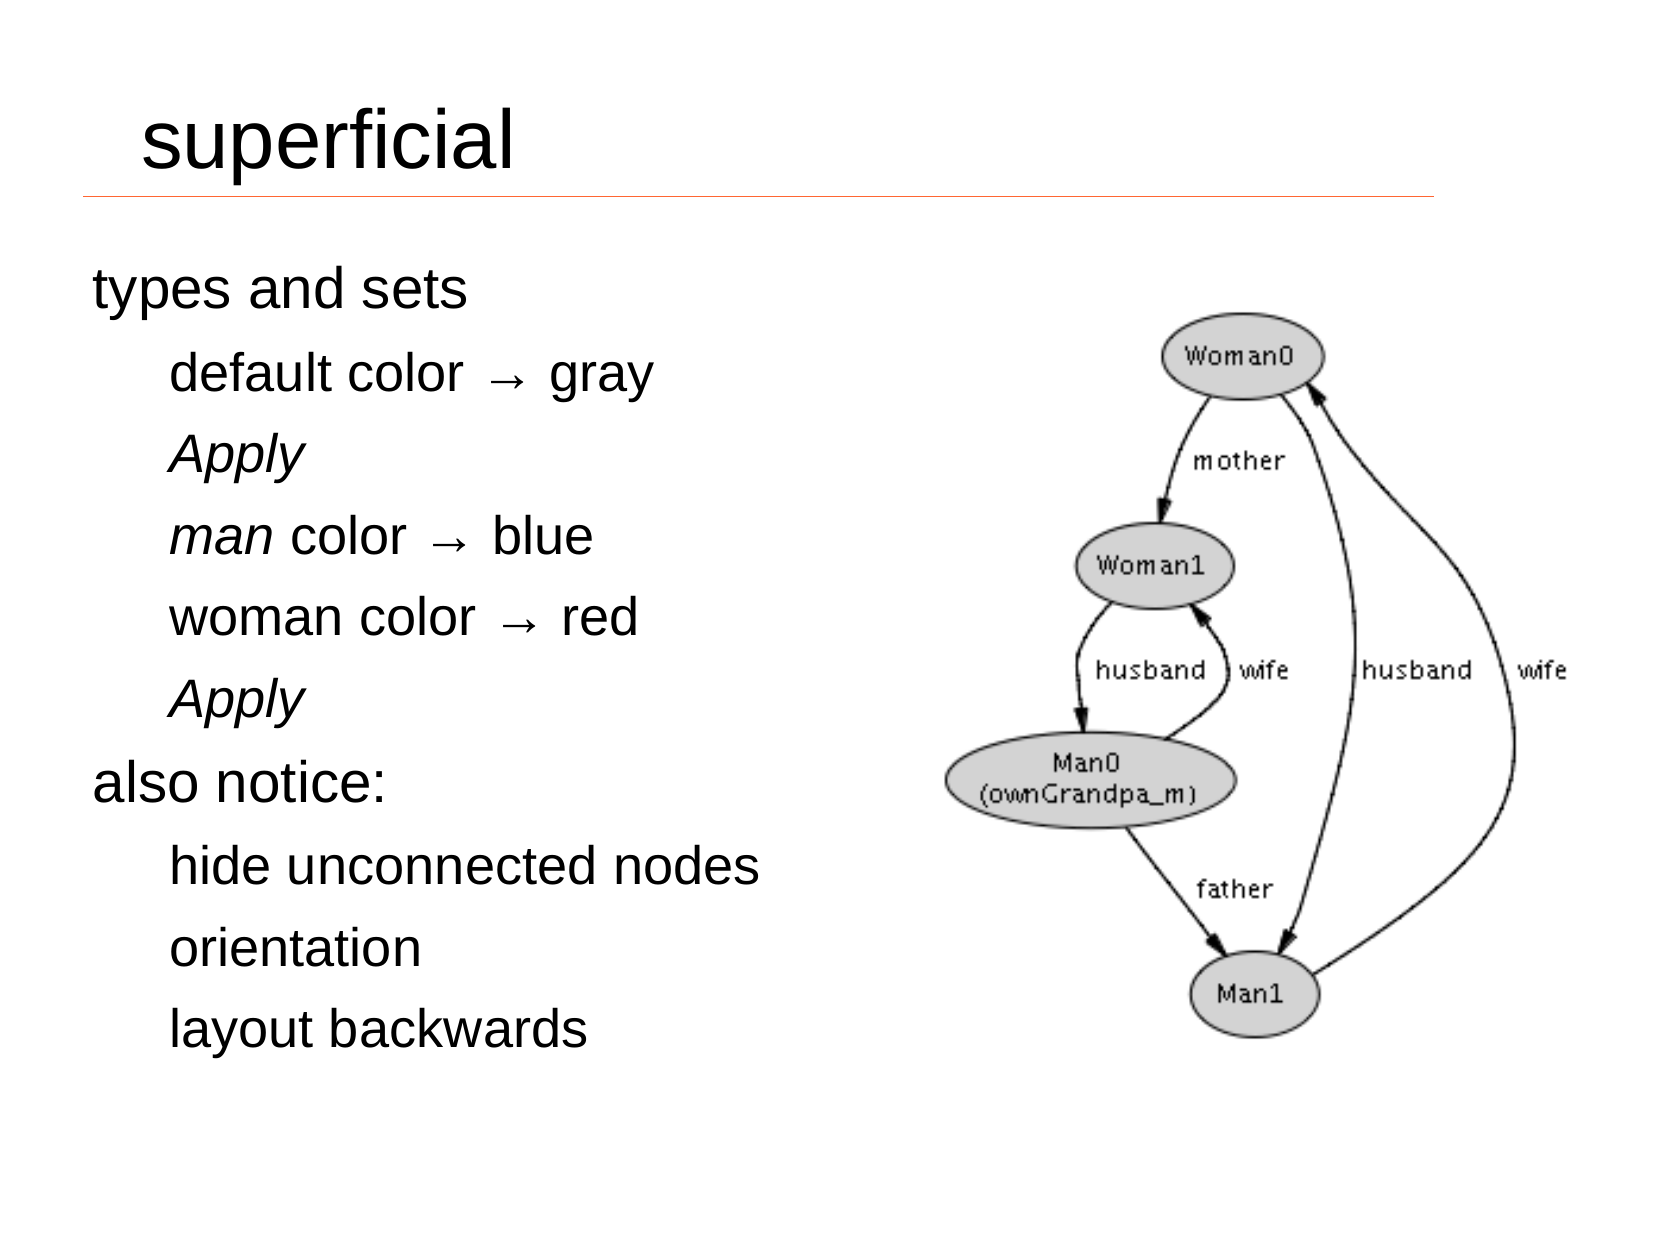

# superficial
types and sets
default color → gray
Apply
man color → blue
woman color → red
Apply
also notice:
hide unconnected nodes
orientation
layout backwards